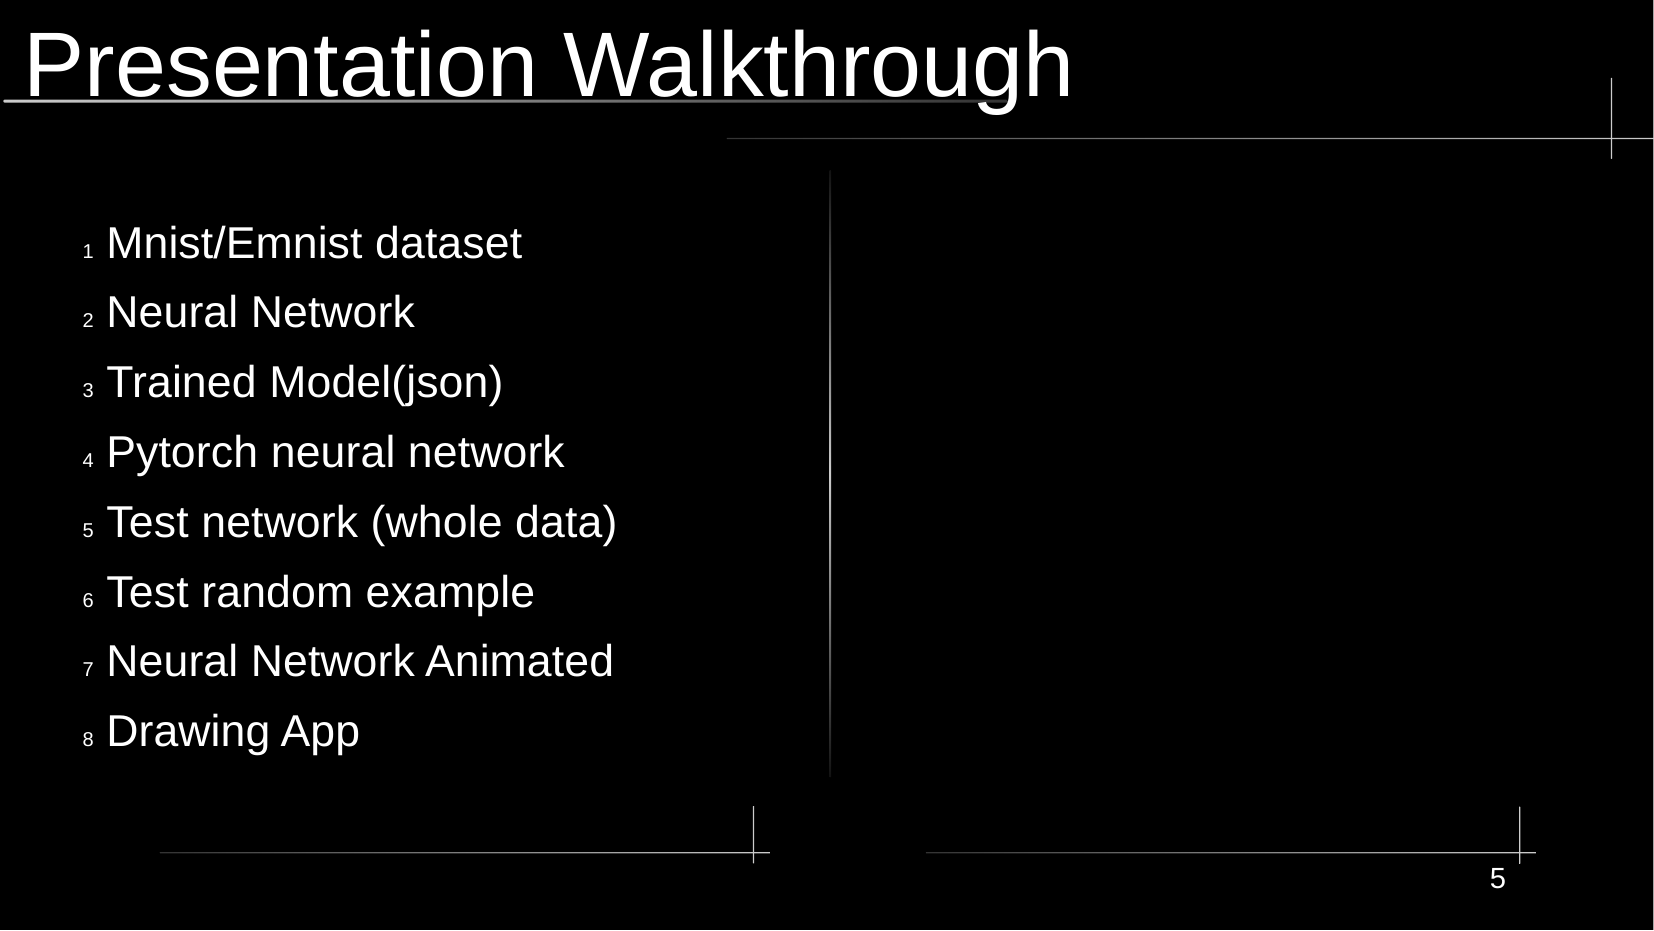

# Presentation Walkthrough
Mnist/Emnist dataset
Neural Network
Trained Model(json)
Pytorch neural network
Test network (whole data)
Test random example
Neural Network Animated
Drawing App
5